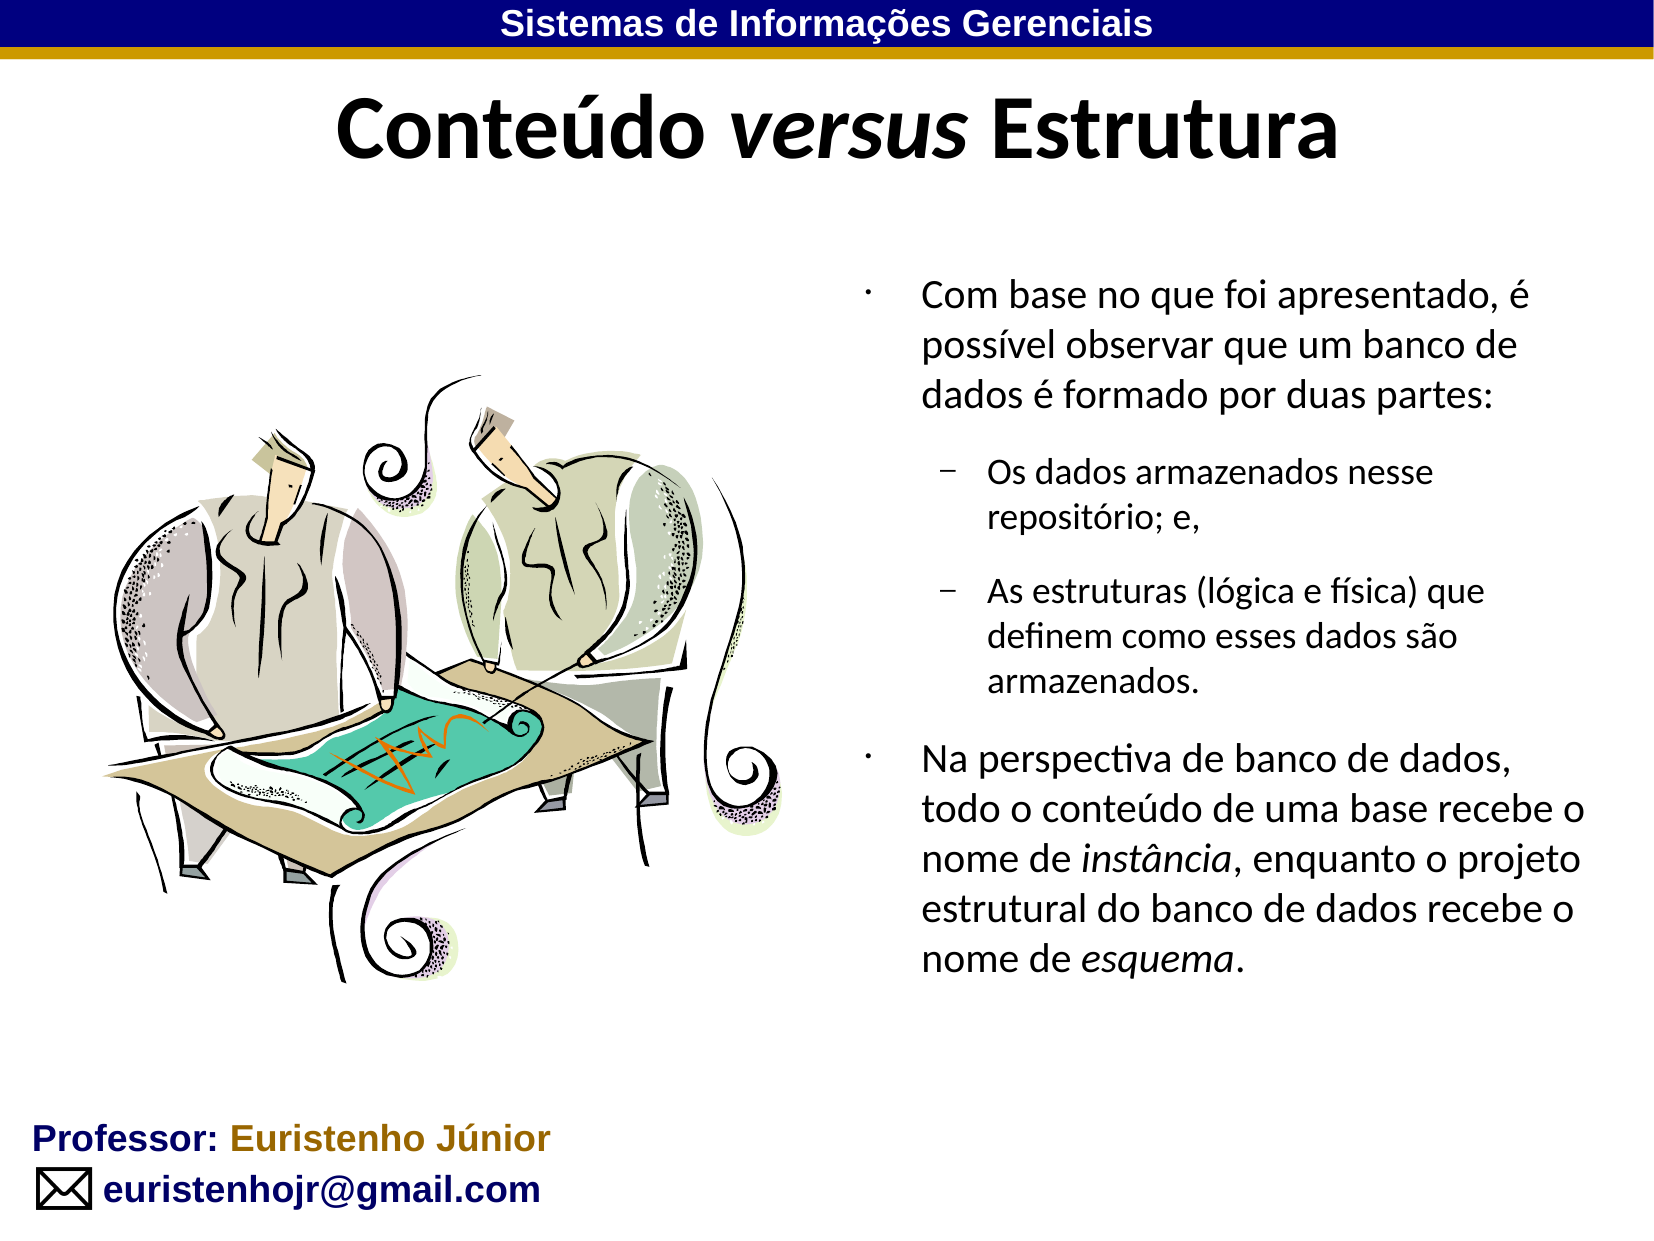

Empreendedorismo
Sistemas de Informações Gerenciais
# Conteúdo versus Estrutura
Com base no que foi apresentado, é possível observar que um banco de dados é formado por duas partes:
Os dados armazenados nesse repositório; e,
As estruturas (lógica e física) que definem como esses dados são armazenados.
Na perspectiva de banco de dados, todo o conteúdo de uma base recebe o nome de instância, enquanto o projeto estrutural do banco de dados recebe o nome de esquema.
Professor: Euristenho Júnior
euristenhojr@gmail.com